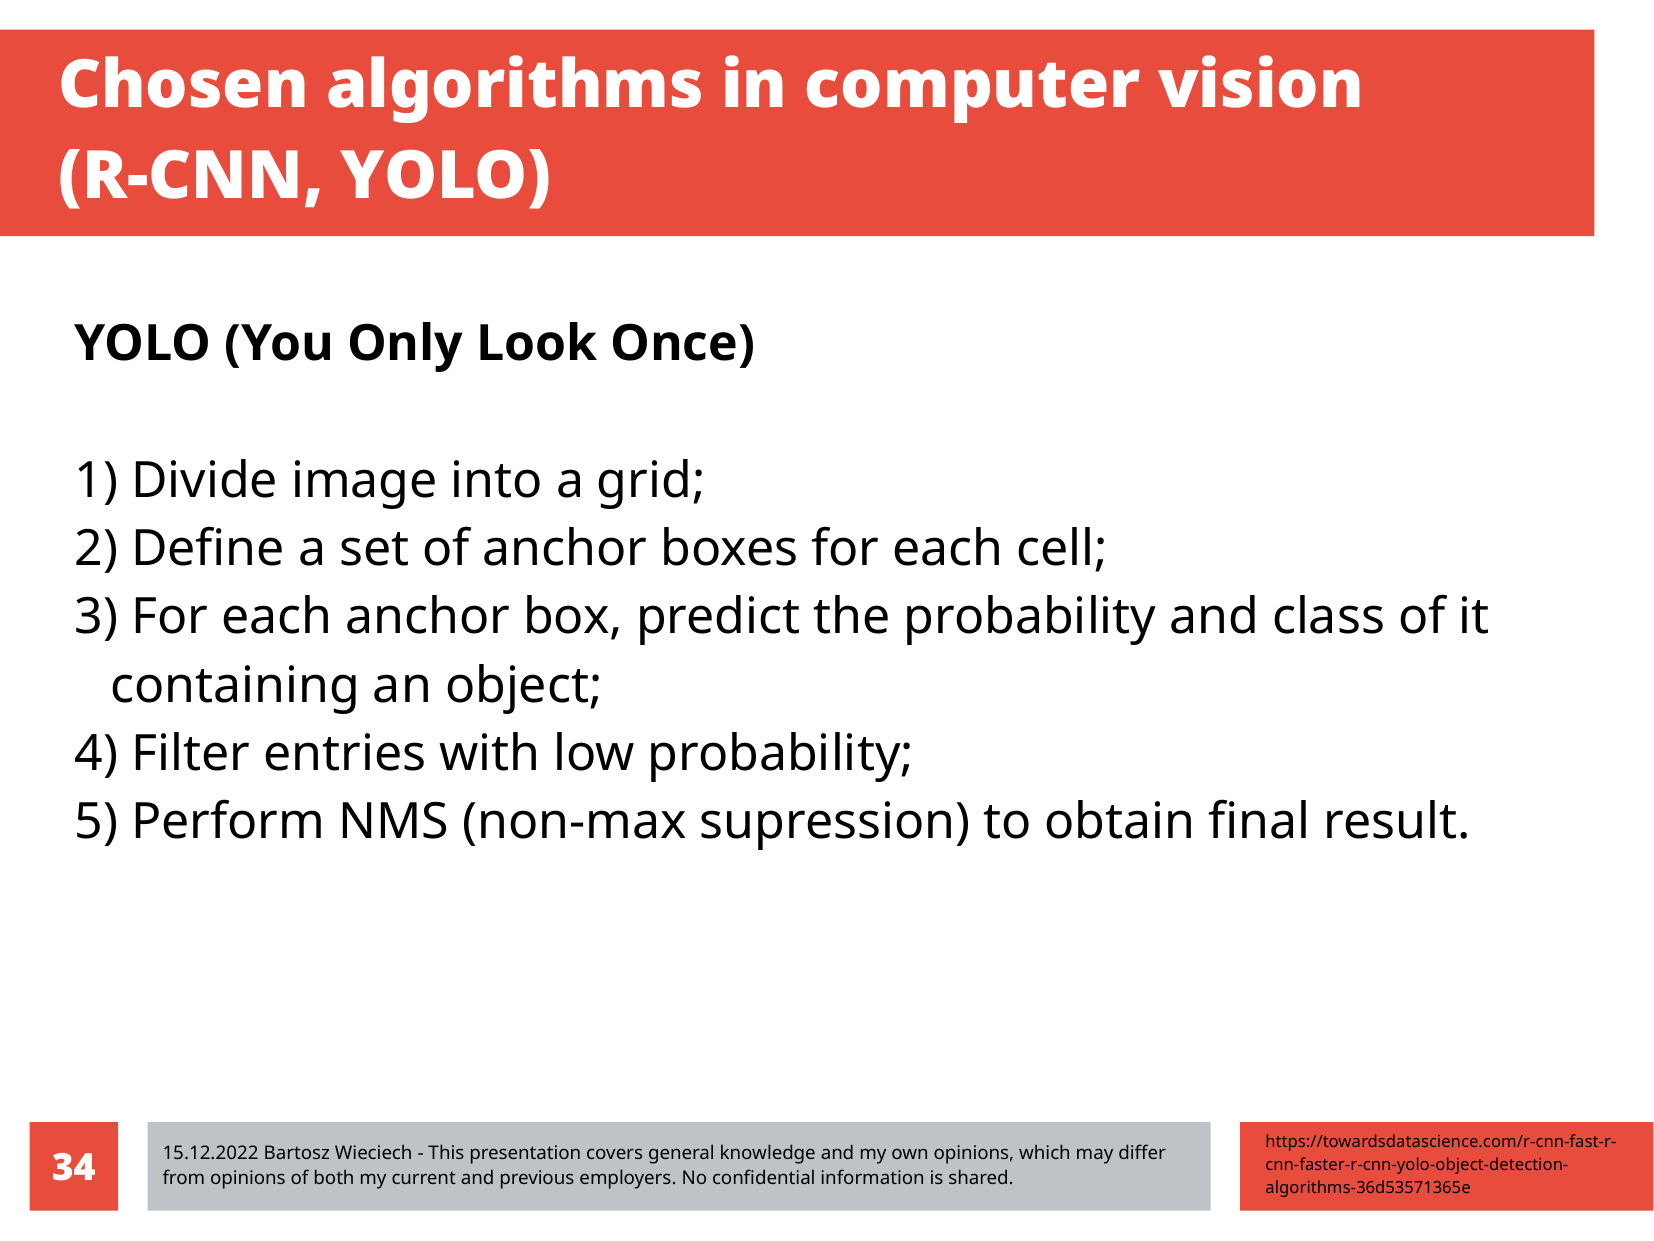

# Chosen algorithms in computer vision (R-CNN, YOLO)
YOLO (You Only Look Once)
 Divide image into a grid;
 Define a set of anchor boxes for each cell;
 For each anchor box, predict the probability and class of it containing an object;
 Filter entries with low probability;
 Perform NMS (non-max supression) to obtain final result.
34
https://towardsdatascience.com/r-cnn-fast-r-cnn-faster-r-cnn-yolo-object-detection-algorithms-36d53571365e